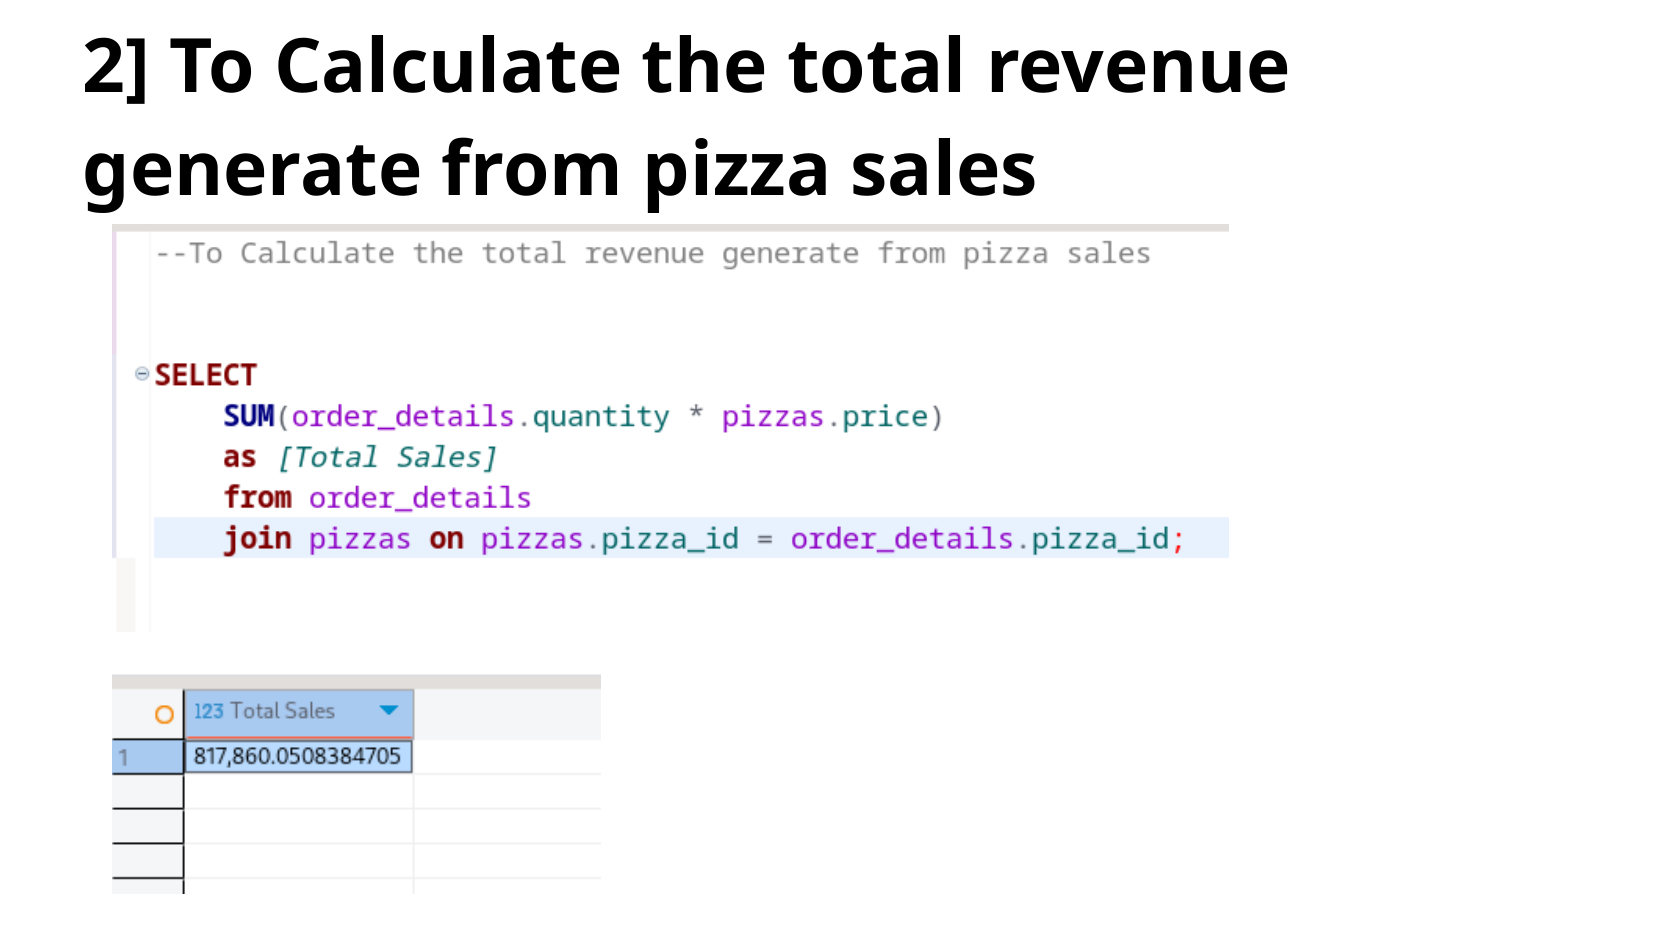

# 2] To Calculate the total revenue generate from pizza sales